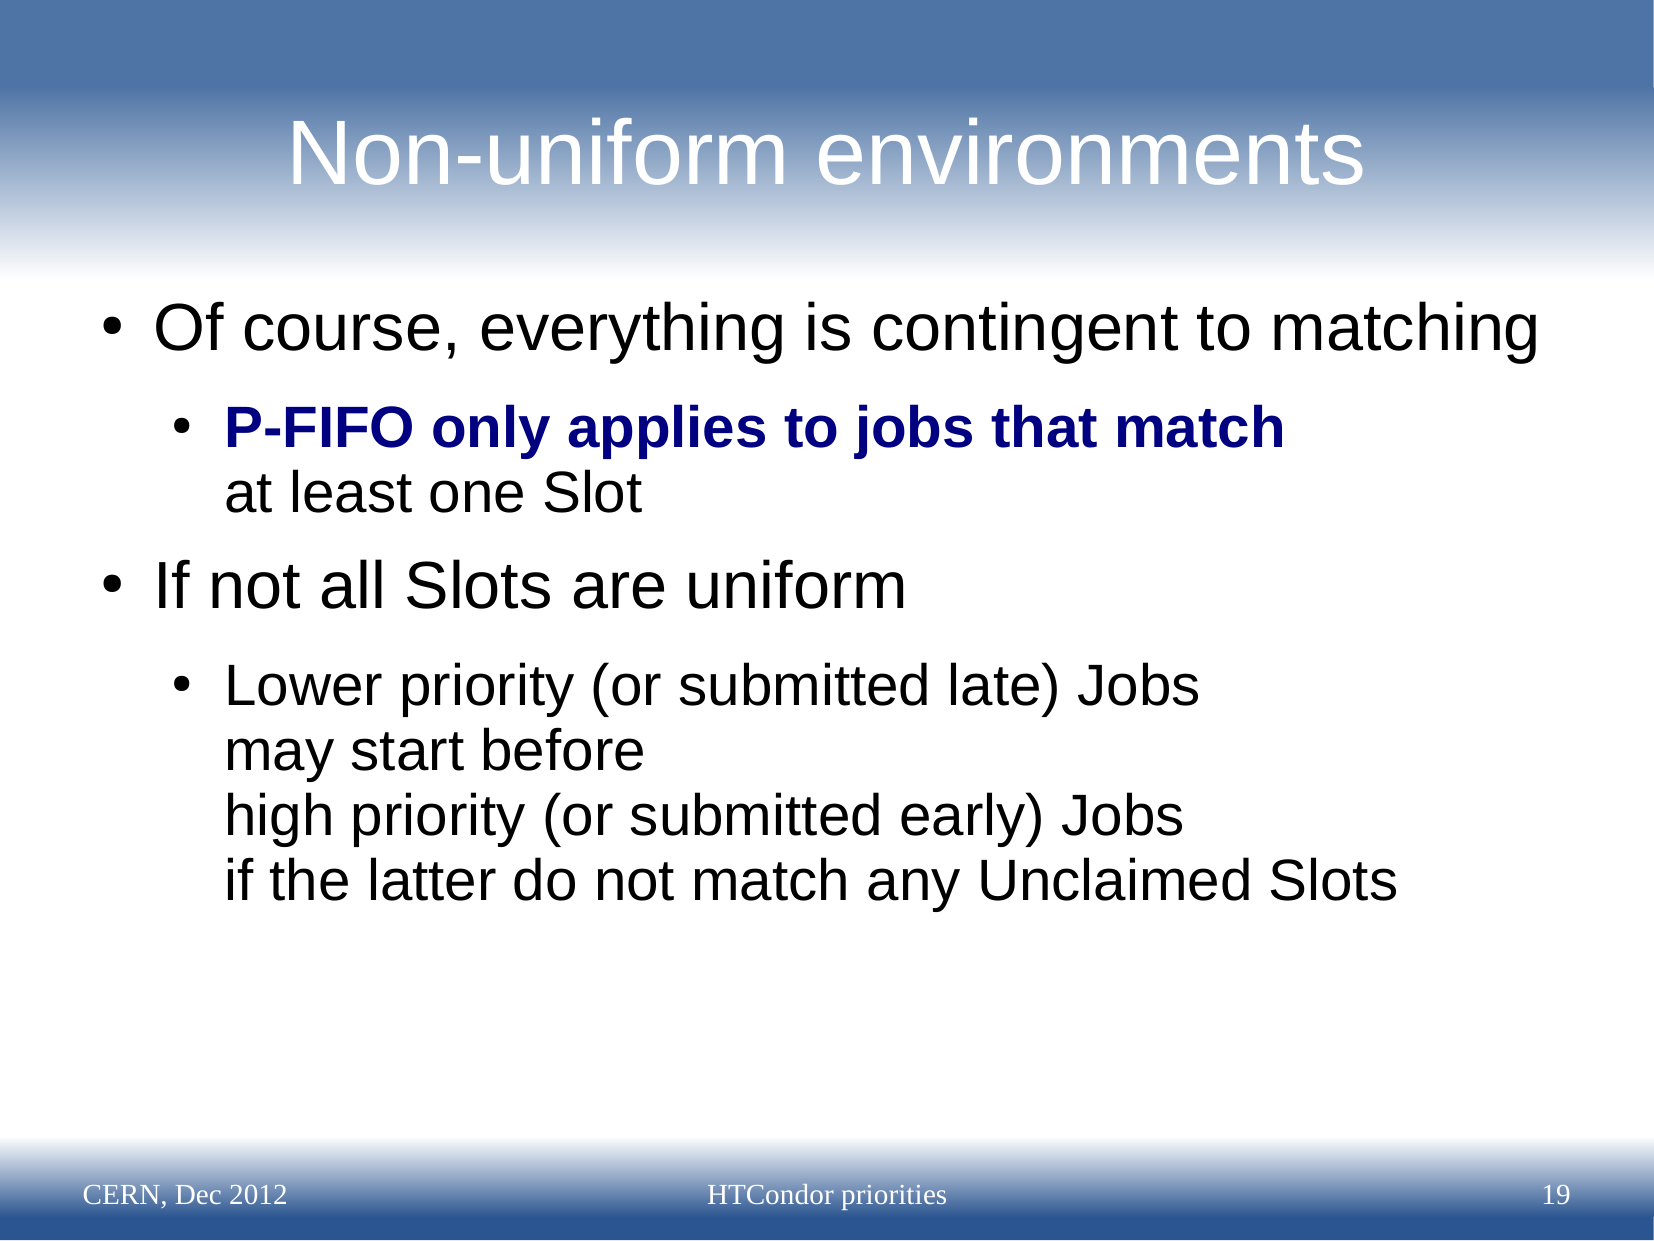

# Non-uniform environments
Of course, everything is contingent to matching
P-FIFO only applies to jobs that match
at least one Slot
If not all Slots are uniform
Lower priority (or submitted late) Jobs
may start before
high priority (or submitted early) Jobs
if the latter do not match any Unclaimed Slots
CERN, Dec 2012
HTCondor priorities
19